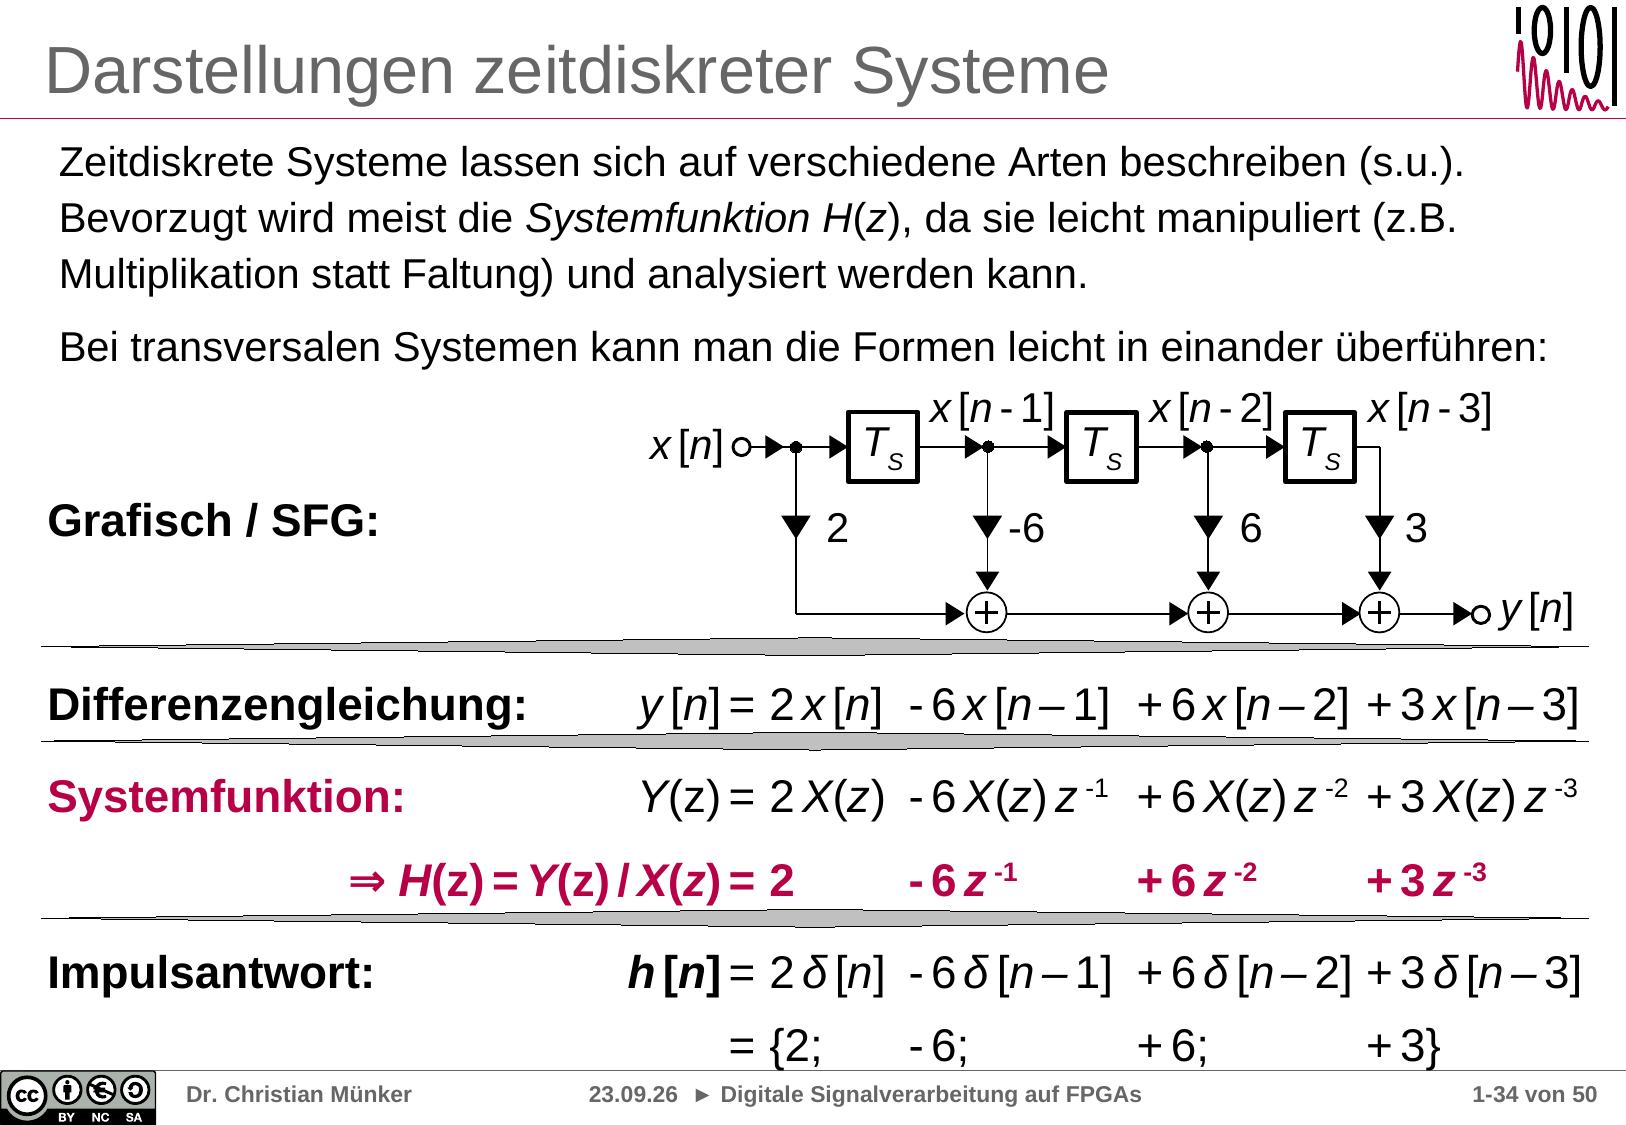

# Darstellungen zeitdiskreter Systeme
Zeitdiskrete Systeme lassen sich auf verschiedene Arten beschreiben (s.u.). Bevorzugt wird meist die Systemfunktion H(z), da sie leicht manipuliert (z.B. Multiplikation statt Faltung) und analysiert werden kann.
Bei transversalen Systemen kann man die Formen leicht in einander überführen:
x [n - 1]
x [n - 2]
x [n - 3]
TS
TS
TS
x [n]
2
-6
6
3
y [n]
Grafisch / SFG:
Differenzengleichung:	y [n] =	2 x [n]	- 6 x [n – 1]	+ 6 x [n – 2]	+ 3 x [n – 3]
Systemfunktion:	Y(z) =	2 X(z)	- 6 X(z) z -1	+ 6 X(z) z -2	+ 3 X(z) z -3
	⇒ H(z) = Y(z) / X(z) =	2 	- 6 z -1	+ 6 z -2	+ 3 z -3
Impulsantwort:	h [n] =	2 δ [n]	- 6 δ [n – 1]	+ 6 δ [n – 2]	+ 3 δ [n – 3]
	=	{2;	- 6;	+ 6;	+ 3}